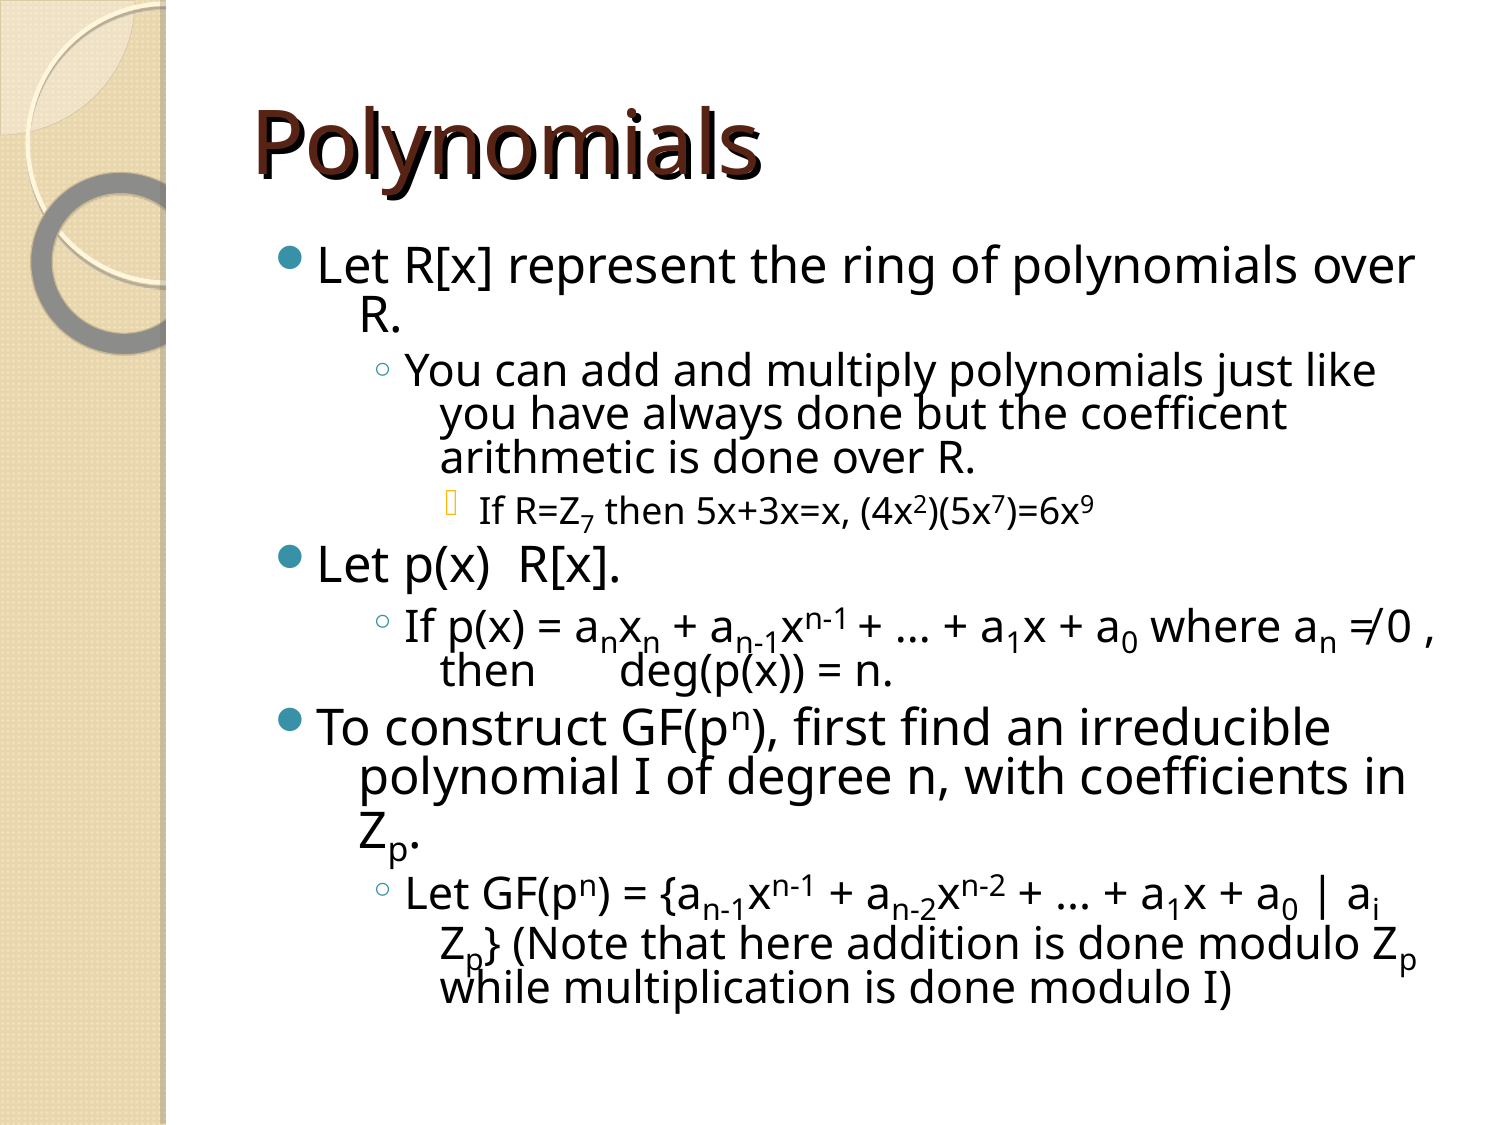

# Polynomials
Let R[x] represent the ring of polynomials over R.
You can add and multiply polynomials just like you have always done but the coefficent arithmetic is done over R.
If R=Z7 then 5x+3x=x, (4x2)(5x7)=6x9
Let p(x) R[x].
If p(x) = anxn + an-1xn-1 + ... + a1x + a0 where an ≠ 0 , then deg(p(x)) = n.
To construct GF(pn), first find an irreducible polynomial I of degree n, with coefficients in Zp.
Let GF(pn) = {an-1xn-1 + an-2xn-2 + ... + a1x + a0 | ai Zp} (Note that here addition is done modulo Zp while multiplication is done modulo I)